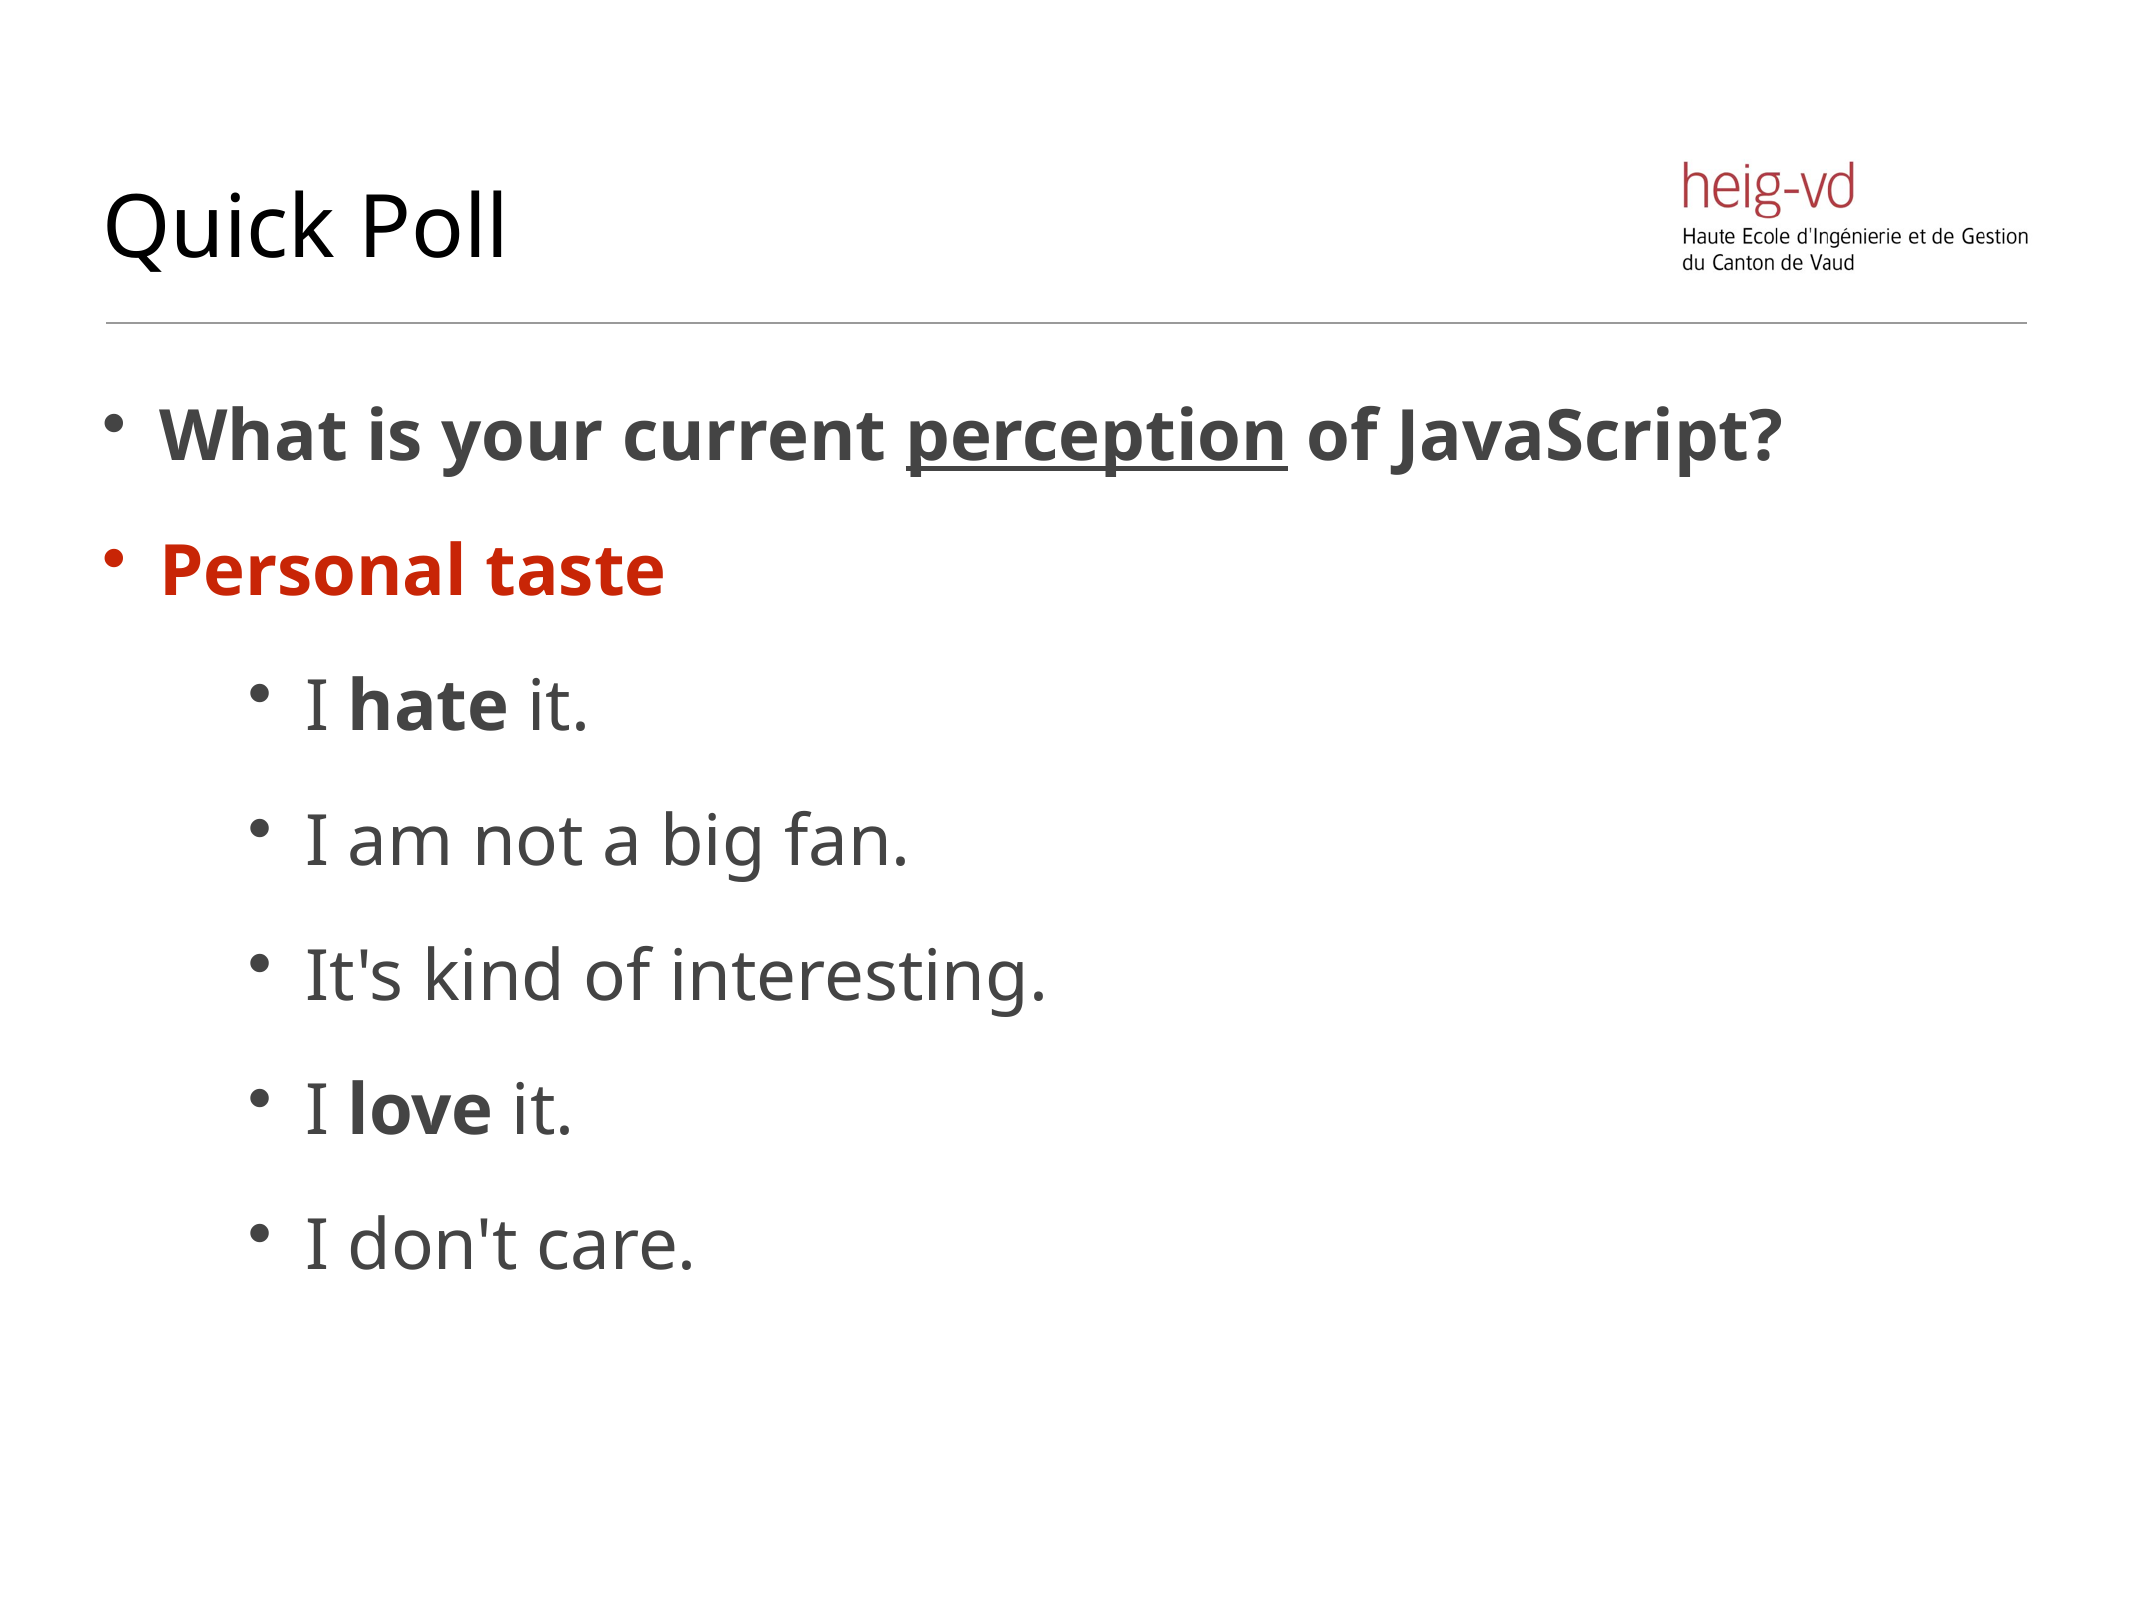

# Quick Poll
What is your current perception of JavaScript?
Personal taste
I hate it.
I am not a big fan.
It's kind of interesting.
I love it.
I don't care.